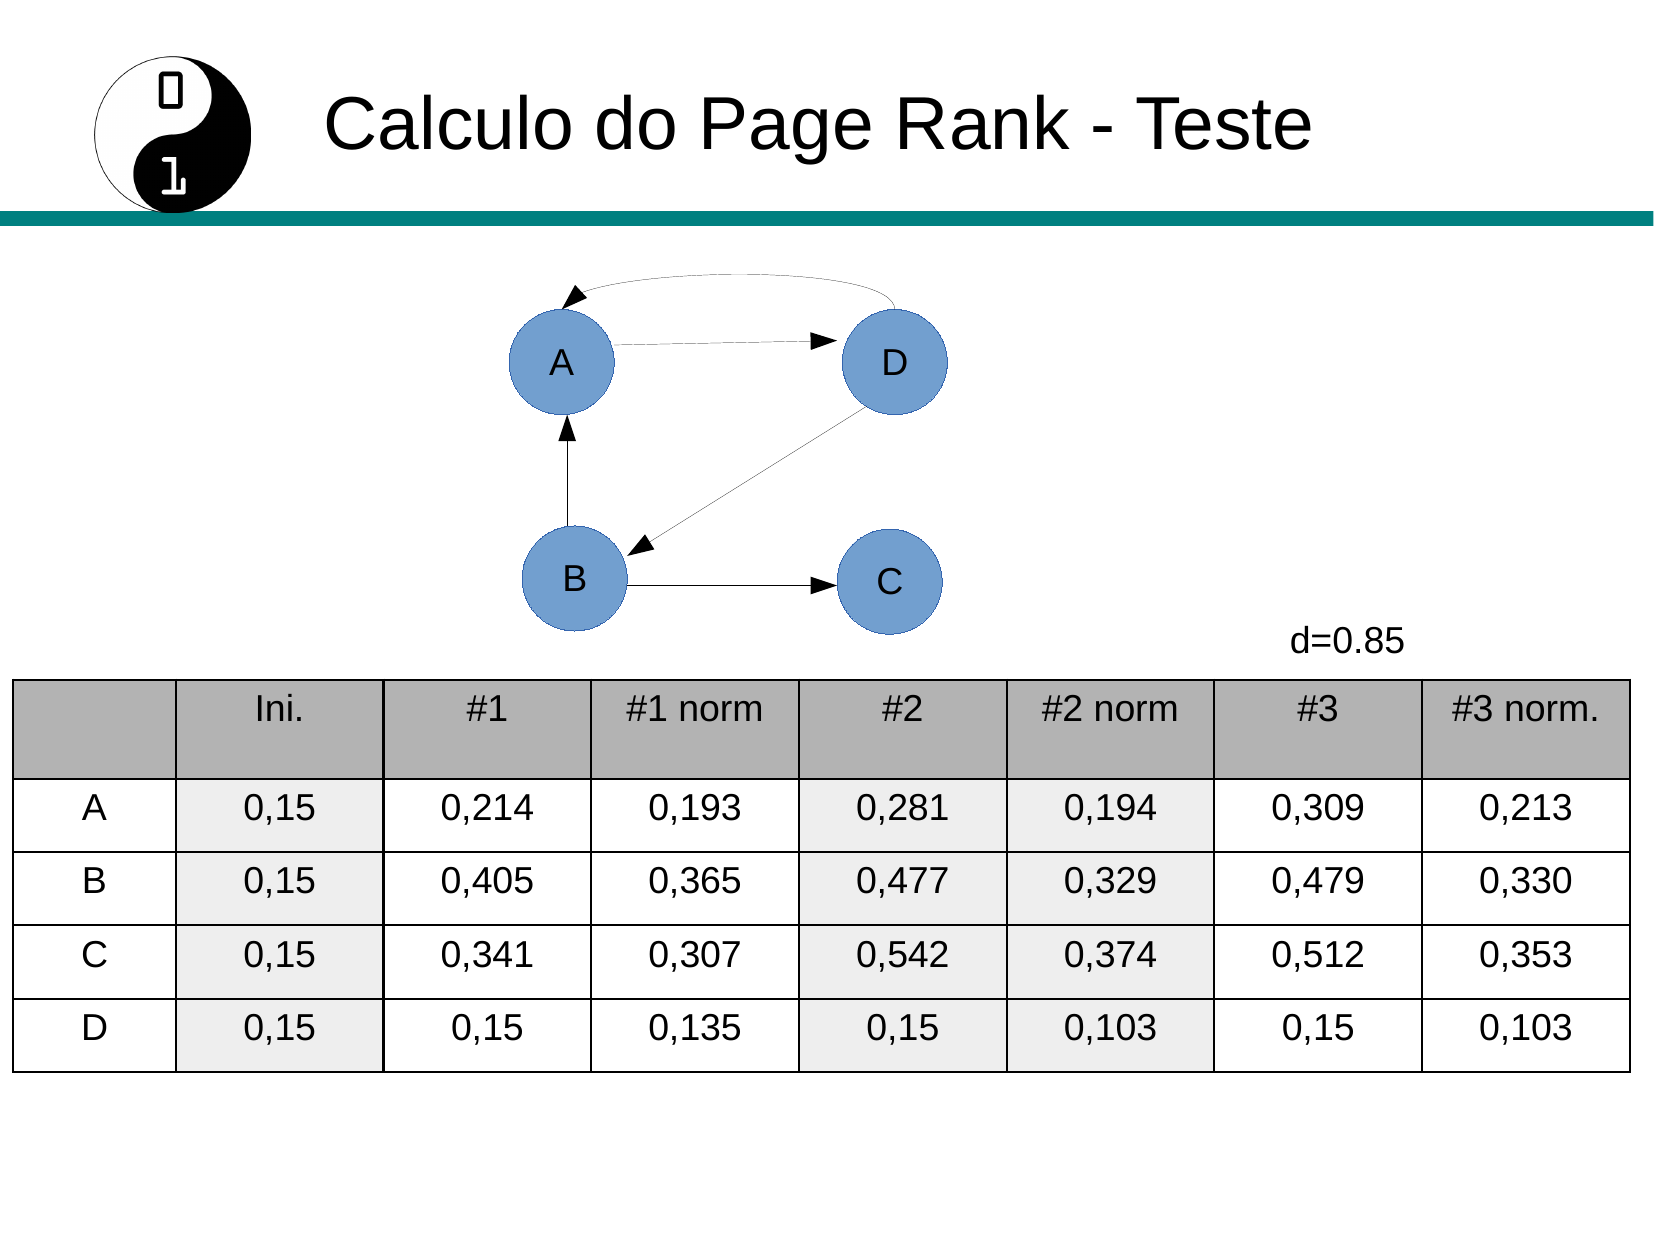

# Calculo do Page Rank - Teste
A
D
B
C
d=0.85
| | Ini. | #1 | #1 norm | #2 | #2 norm | #3 | #3 norm. |
| --- | --- | --- | --- | --- | --- | --- | --- |
| A | 0,15 | 0,214 | 0,193 | 0,281 | 0,194 | 0,309 | 0,213 |
| B | 0,15 | 0,405 | 0,365 | 0,477 | 0,329 | 0,479 | 0,330 |
| C | 0,15 | 0,341 | 0,307 | 0,542 | 0,374 | 0,512 | 0,353 |
| D | 0,15 | 0,15 | 0,135 | 0,15 | 0,103 | 0,15 | 0,103 |